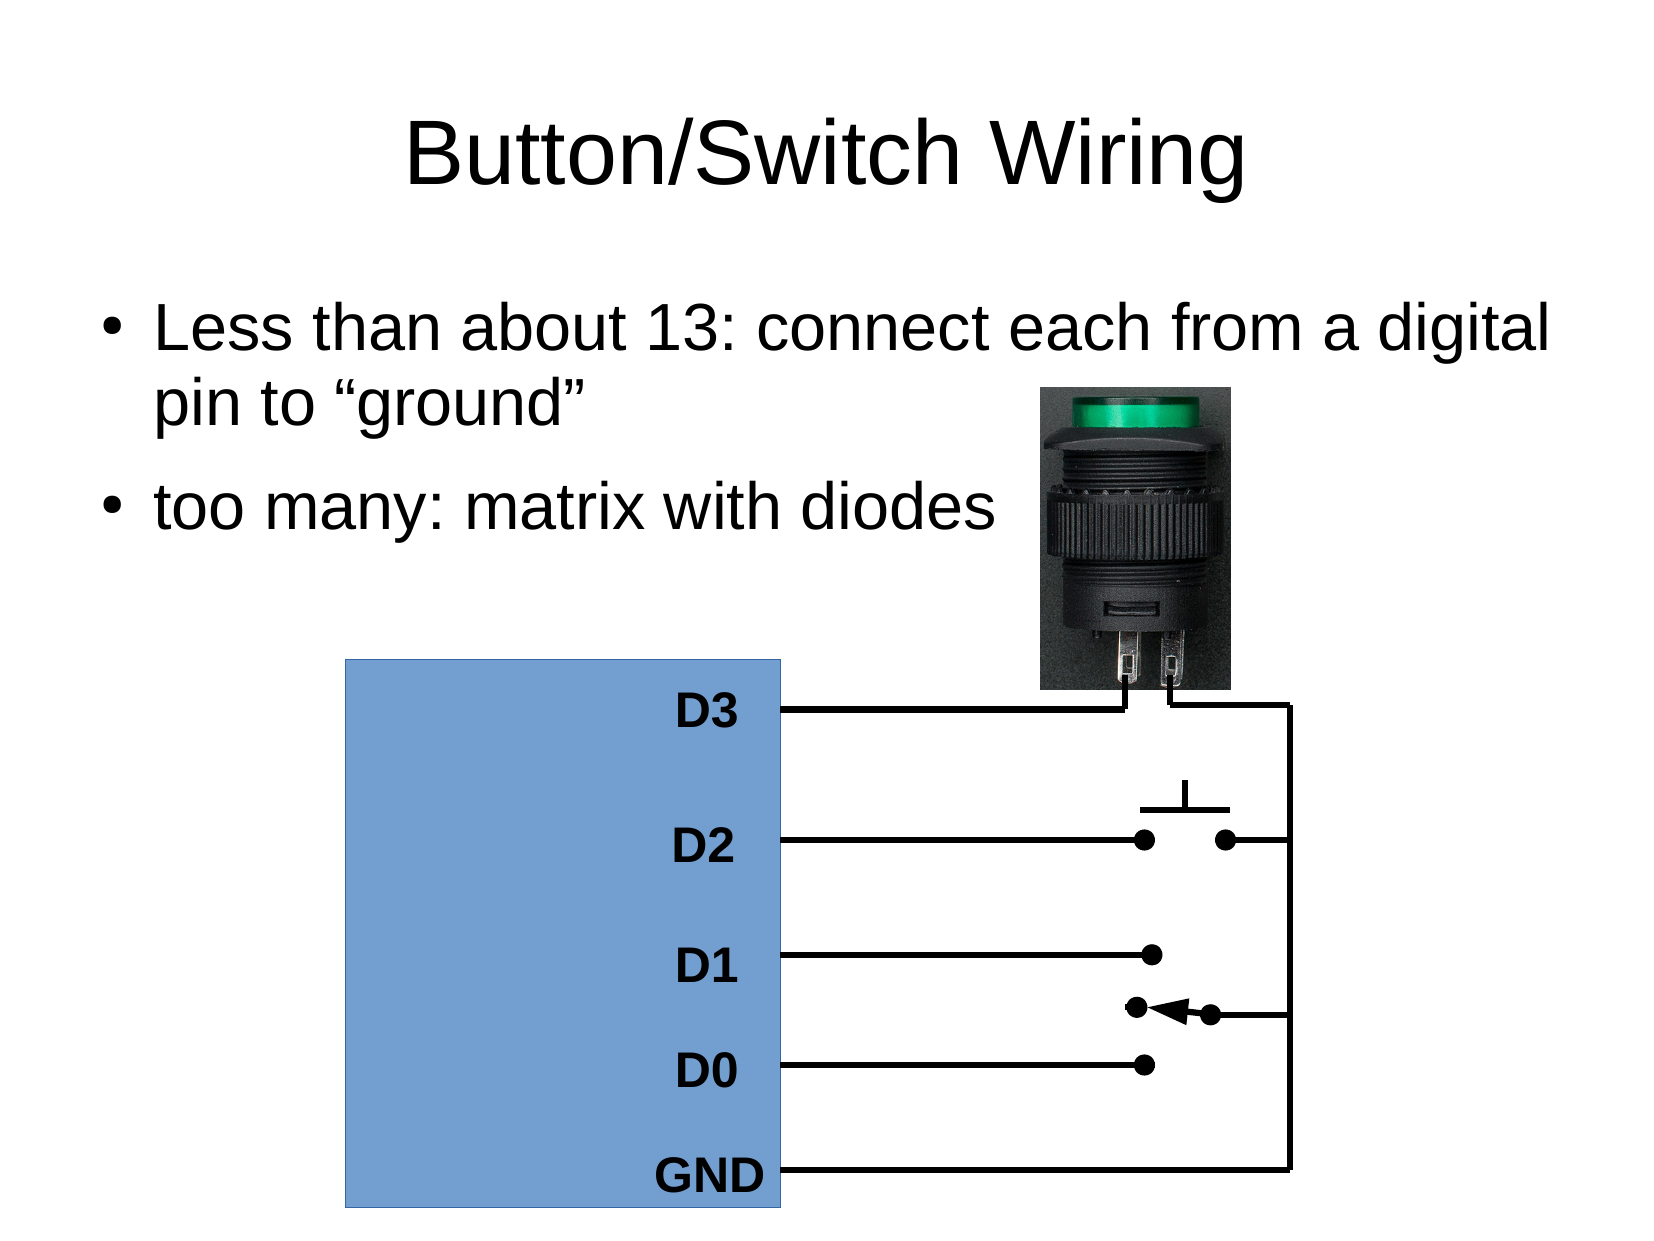

# Button/Switch Wiring
Less than about 13: connect each from a digital pin to “ground”
too many: matrix with diodes
D3
D2
D1
D0
GND